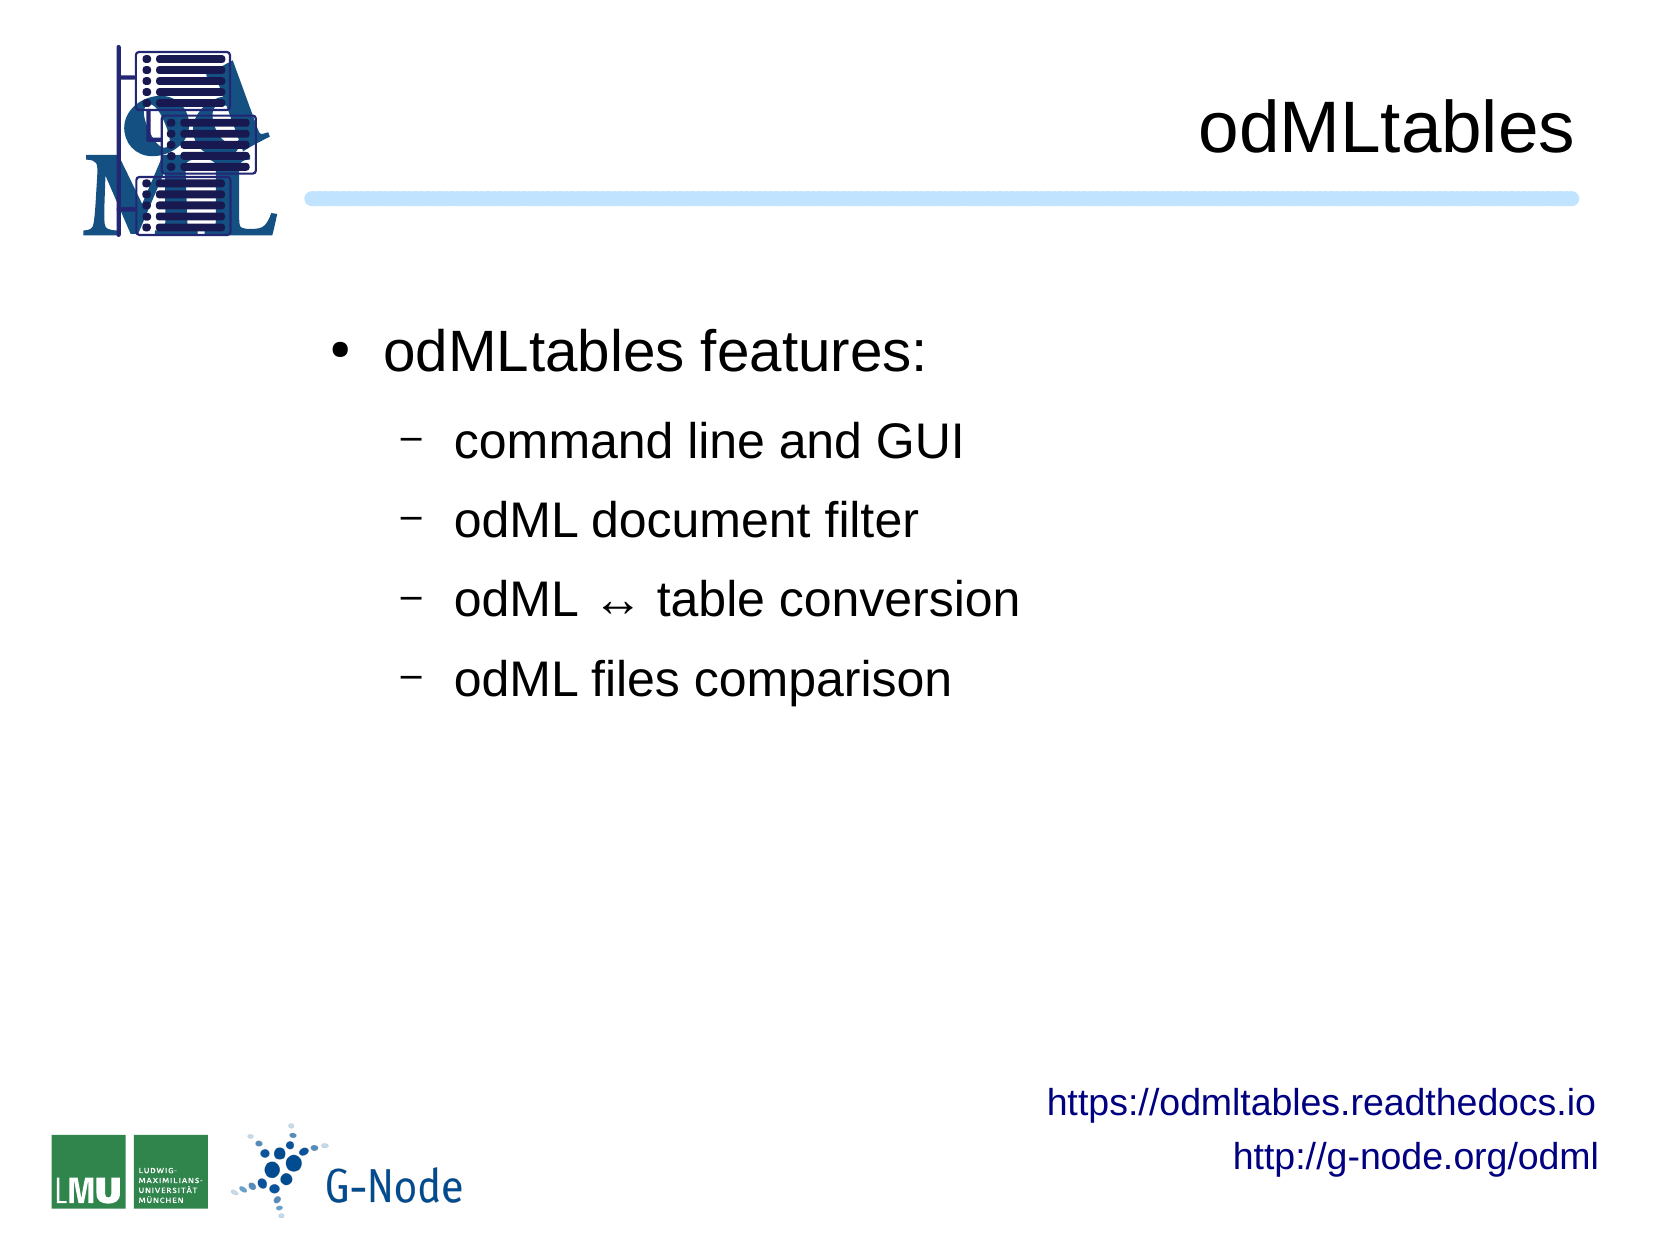

odMLtables
# odMLtables features:
command line and GUI
odML document filter
odML ↔ table conversion
odML files comparison
https://odmltables.readthedocs.io
http://g-node.org/odml